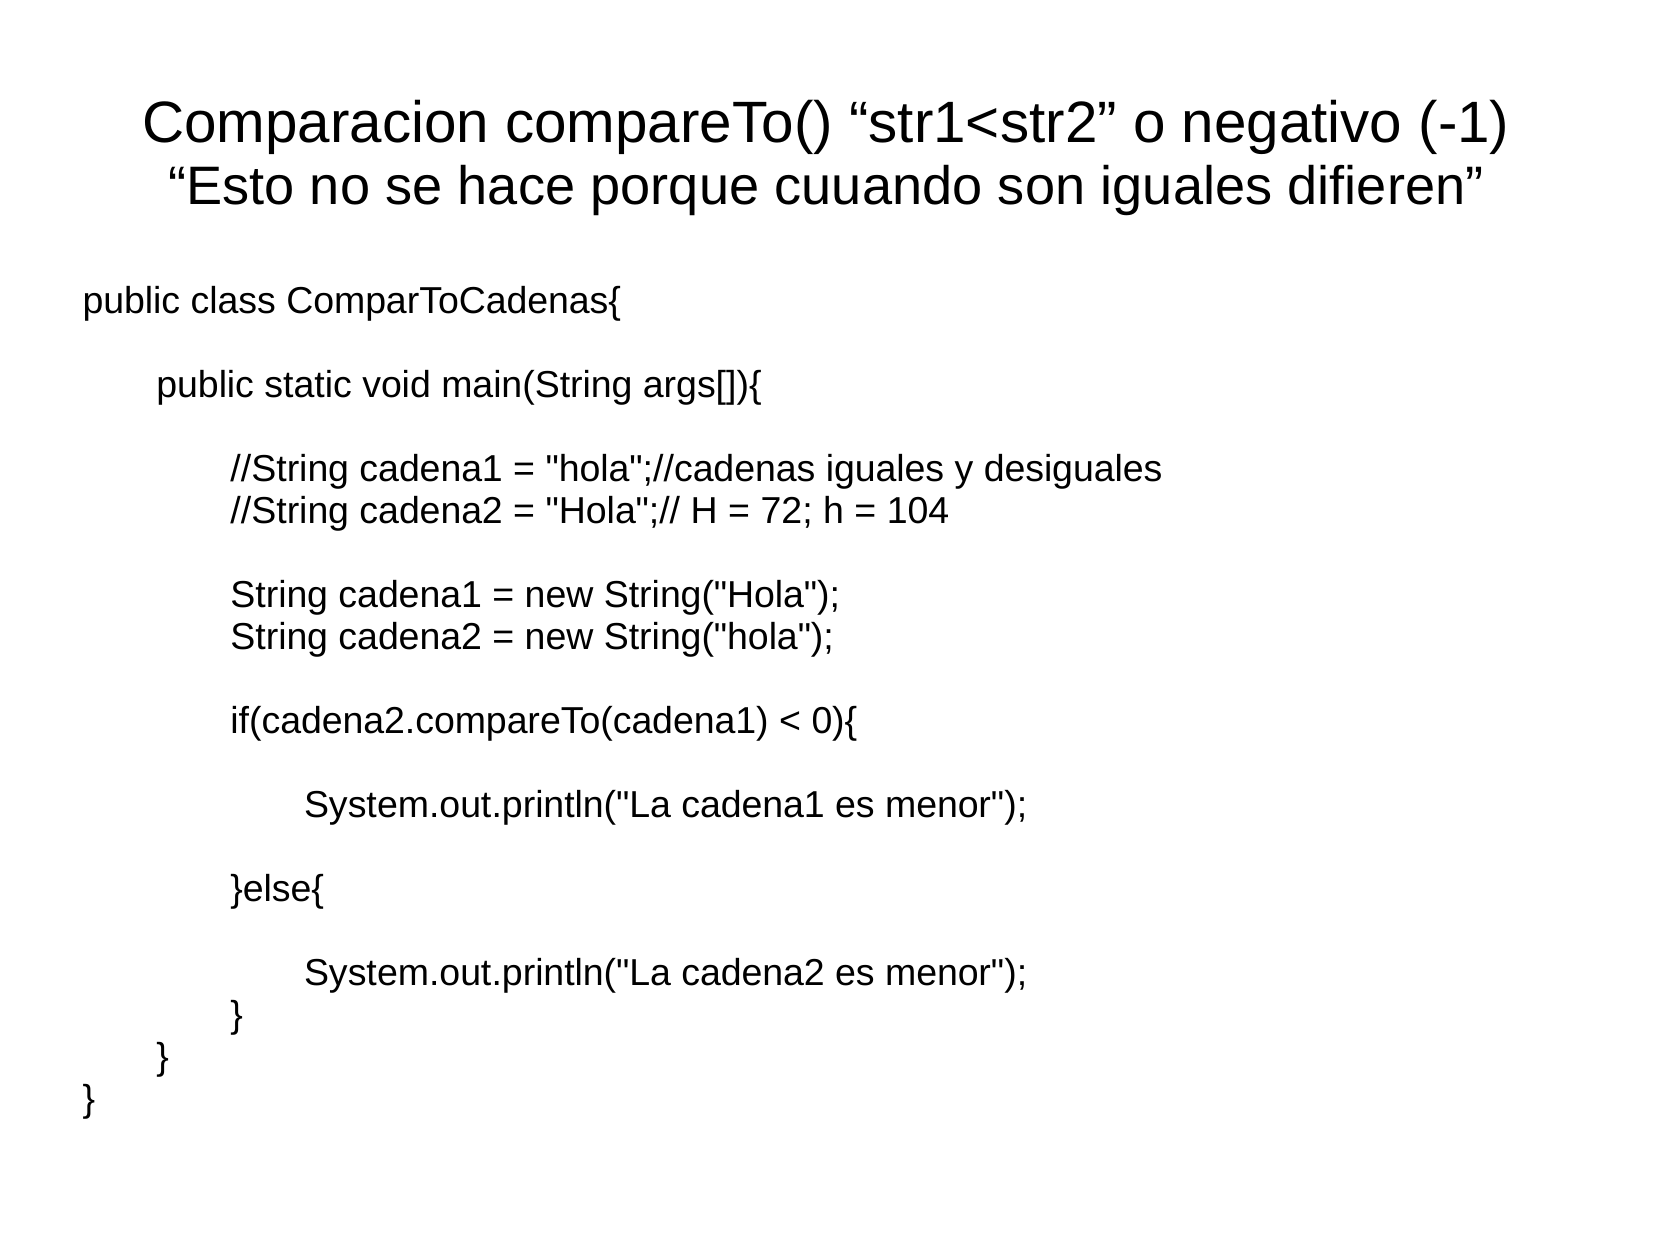

# Comparacion compareTo() “str1<str2” o negativo (-1) “Esto no se hace porque cuuando son iguales difieren”
public class ComparToCadenas{
	public static void main(String args[]){
		//String cadena1 = "hola";//cadenas iguales y desiguales
		//String cadena2 = "Hola";// H = 72; h = 104
		String cadena1 = new String("Hola");
		String cadena2 = new String("hola");
		if(cadena2.compareTo(cadena1) < 0){
			System.out.println("La cadena1 es menor");
		}else{
			System.out.println("La cadena2 es menor");
		}
	}
}